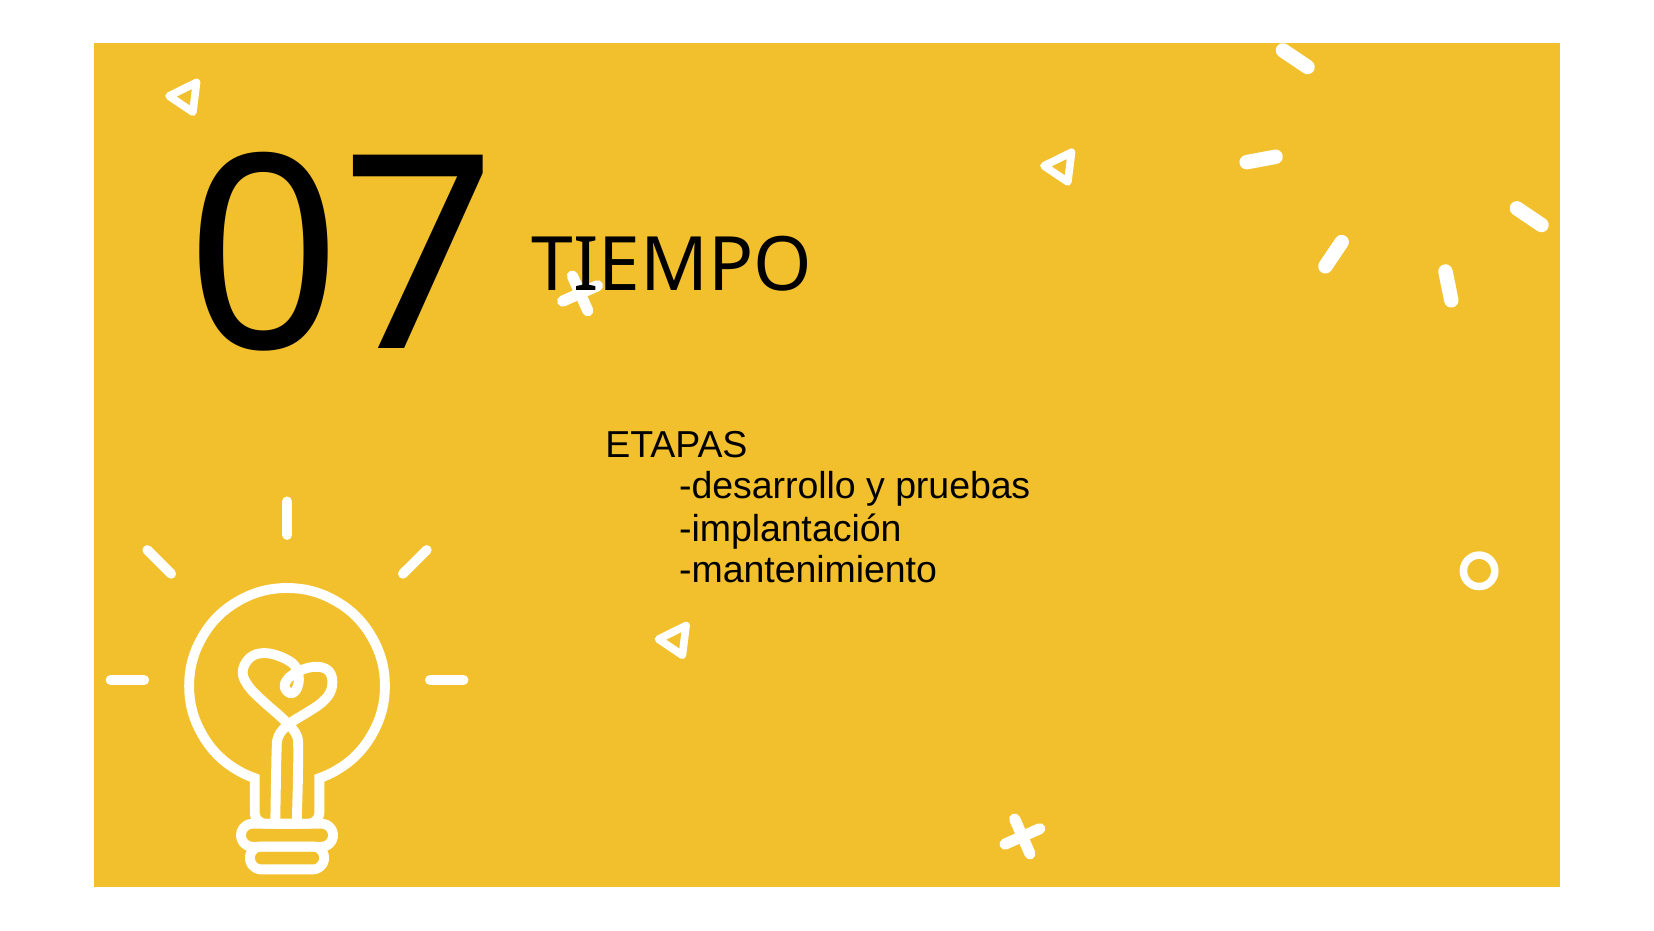

07
# TIEMPO
ETAPAS
	-desarrollo y pruebas
	-implantación
	-mantenimiento